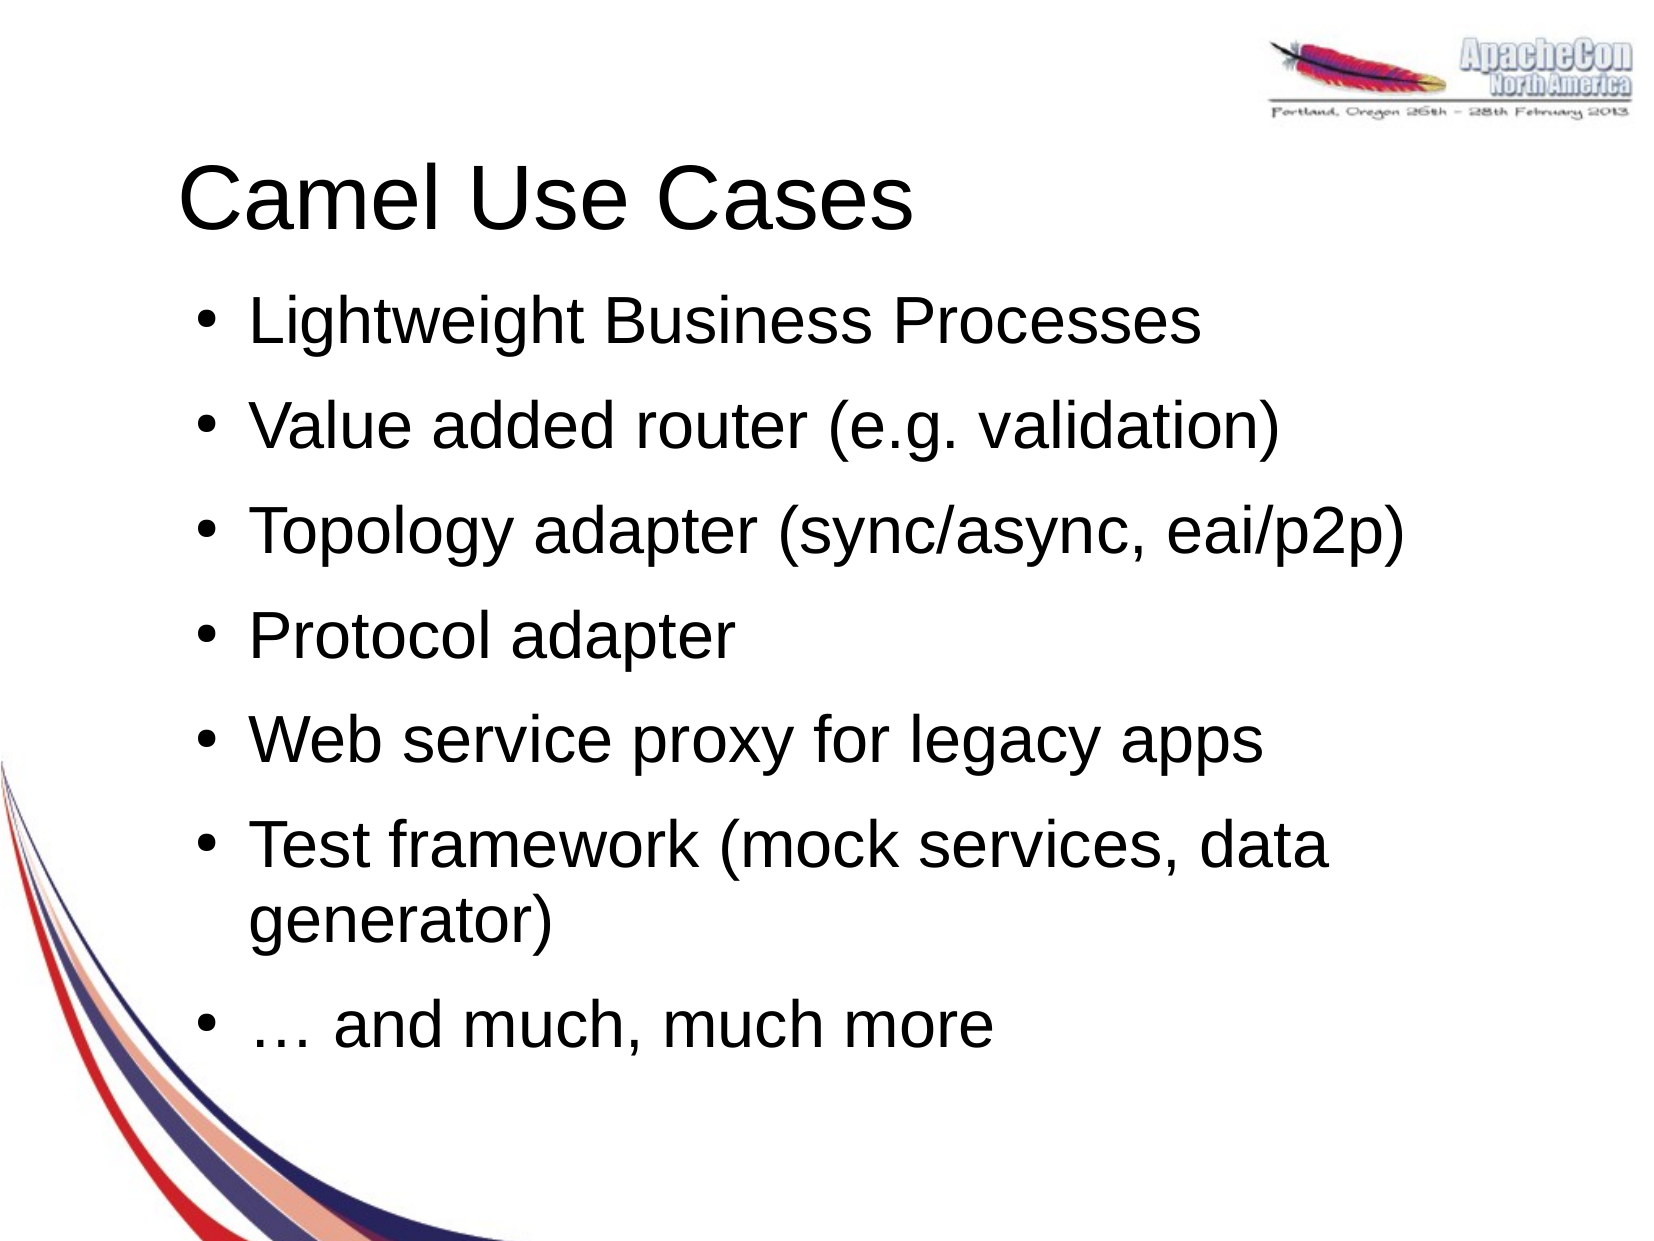

# Camel Use Cases
Lightweight Business Processes
Value added router (e.g. validation)
Topology adapter (sync/async, eai/p2p)
Protocol adapter
Web service proxy for legacy apps
Test framework (mock services, data generator)
… and much, much more